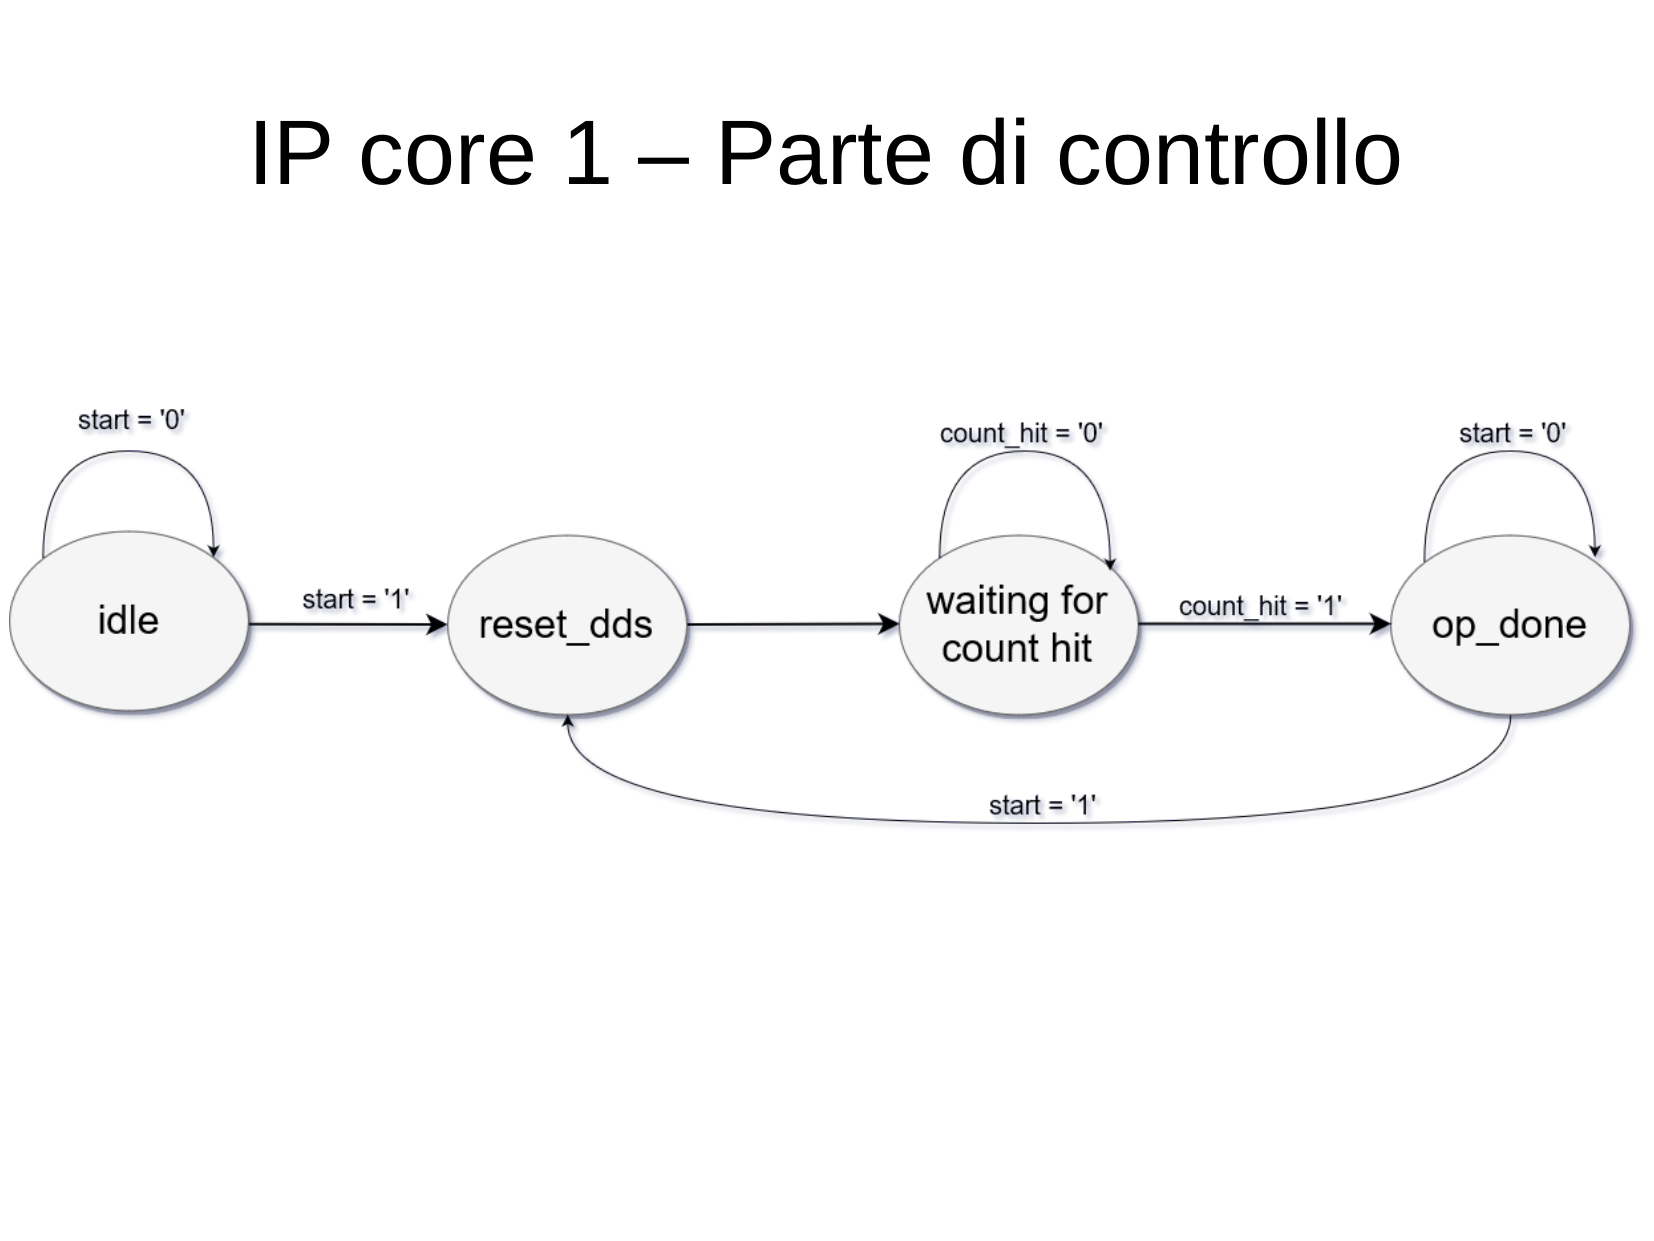

# IP core 1 – Parte di controllo